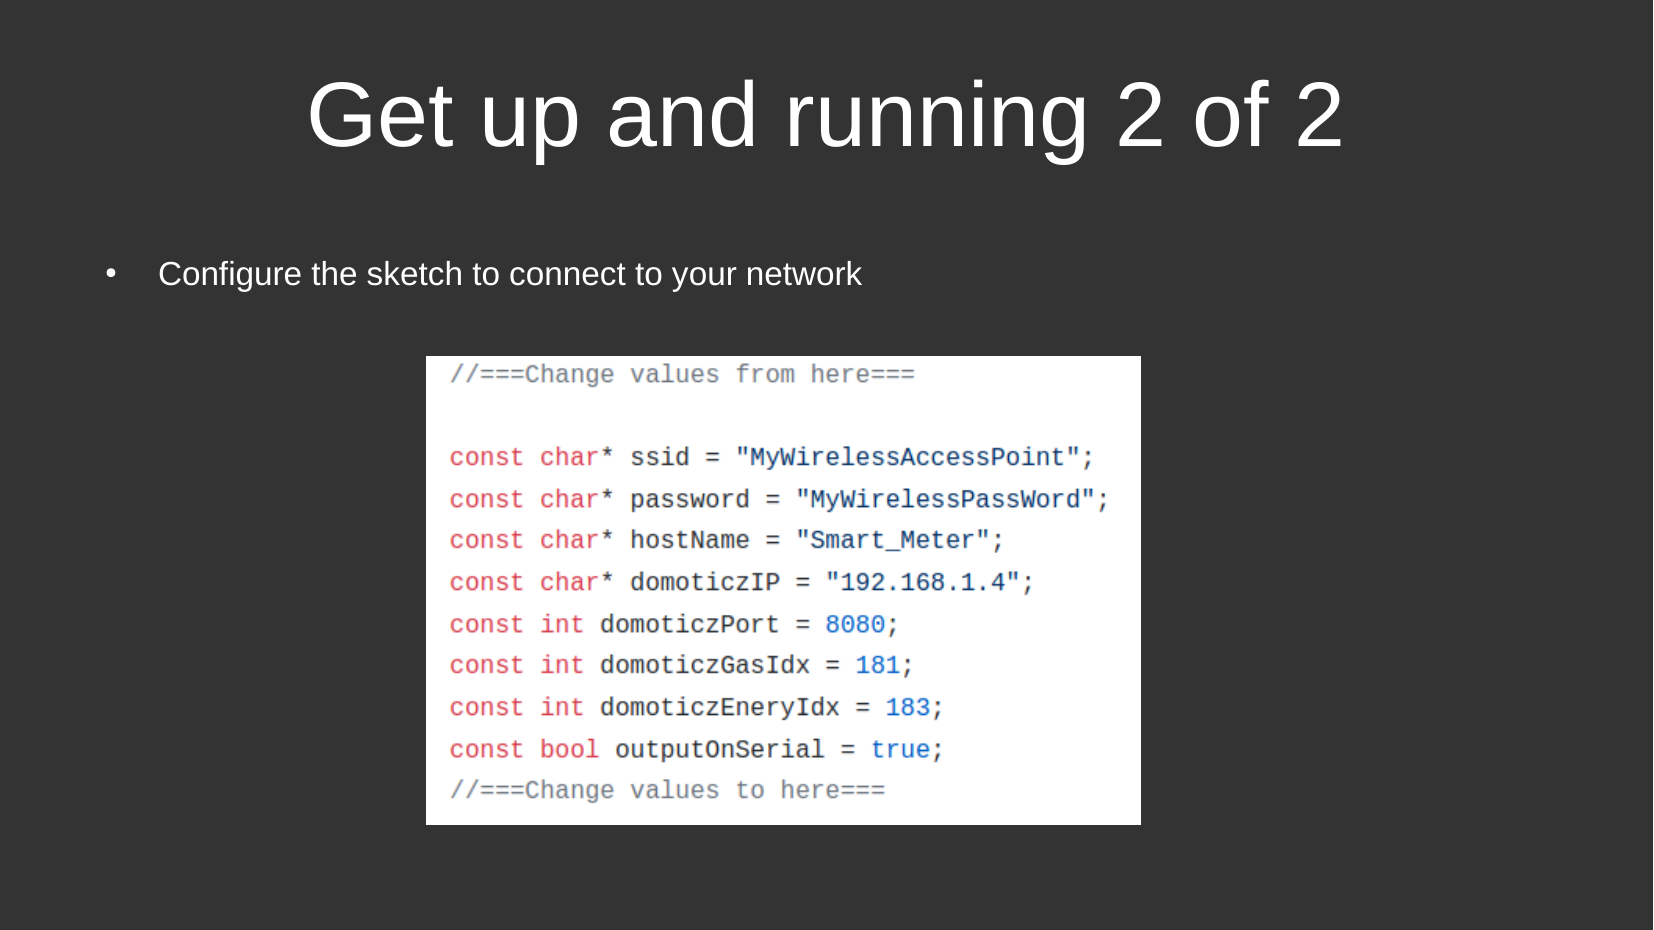

# Get up and running 2 of 2
Configure the sketch to connect to your network